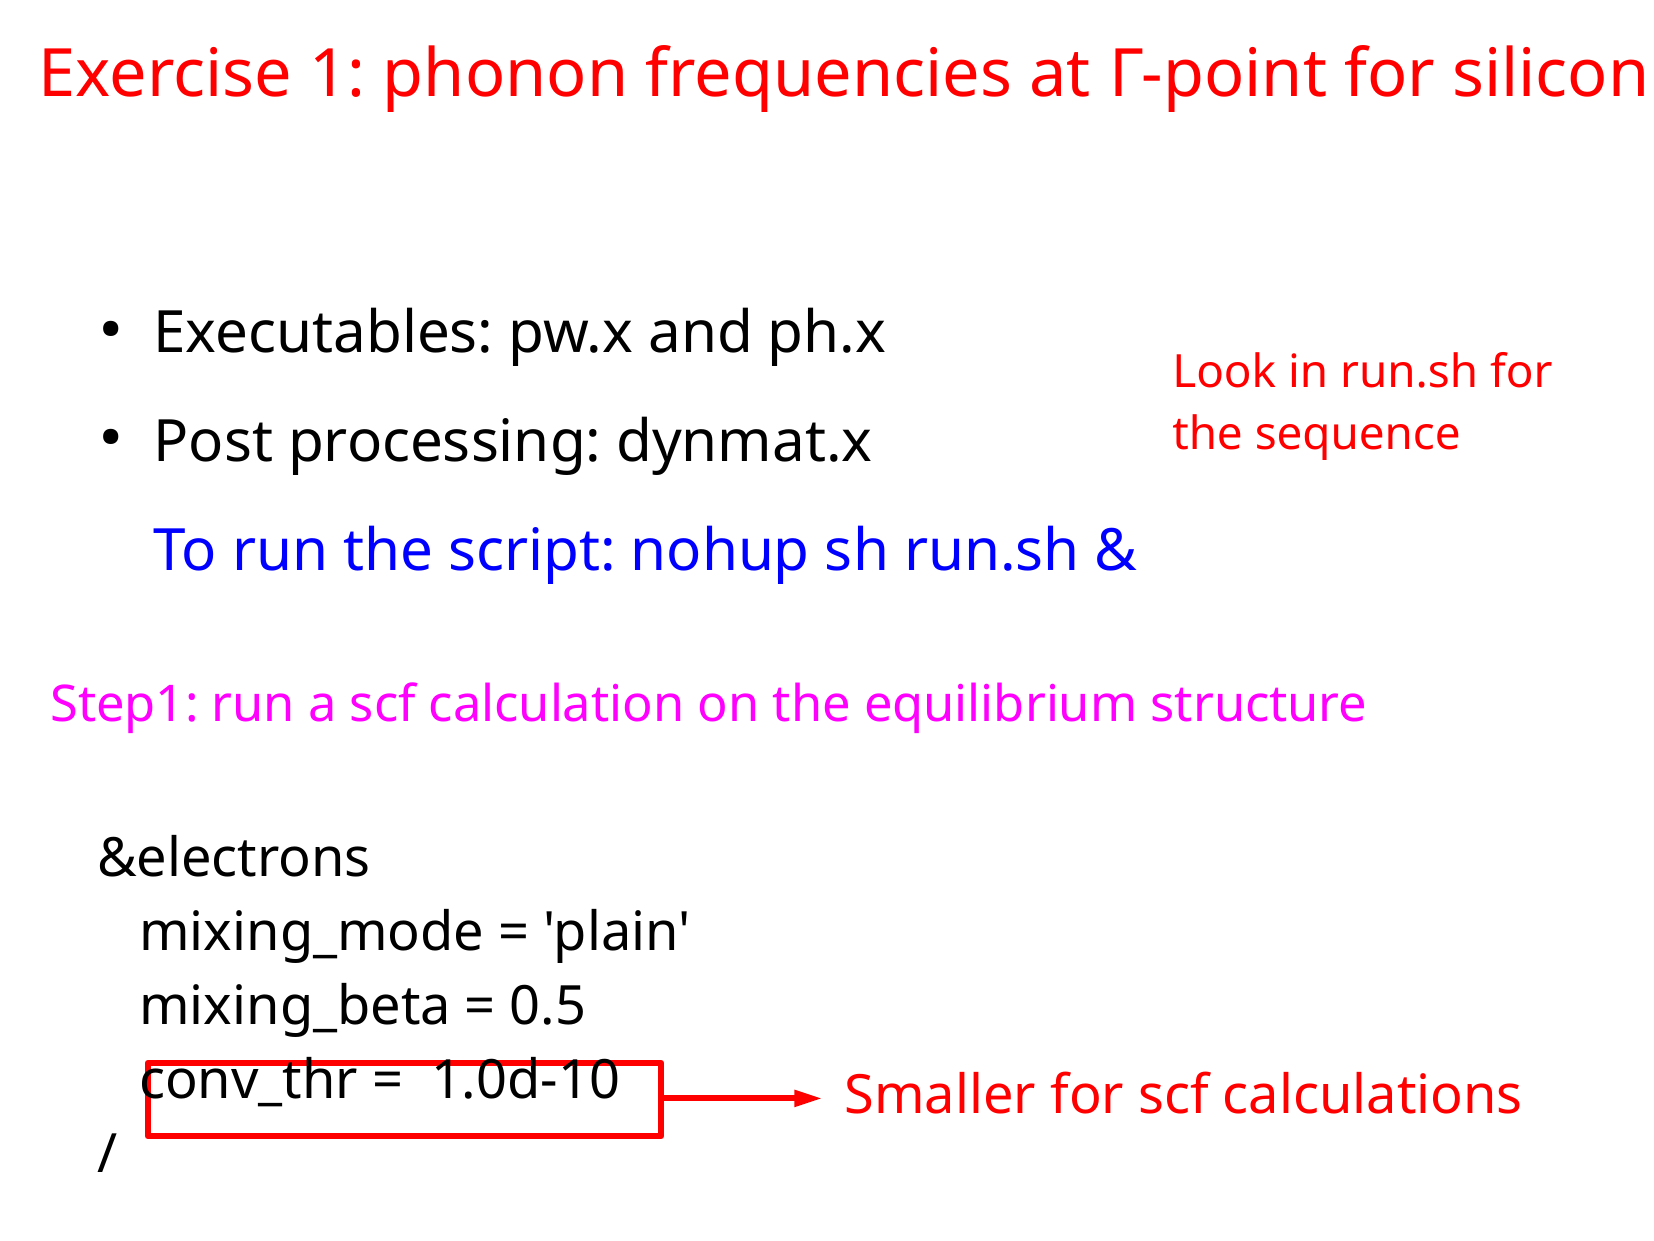

# Exercise 1: phonon frequencies at Γ-point for silicon
Executables: pw.x and ph.x
Post processing: dynmat.x
To run the script: nohup sh run.sh &
Look in run.sh for
the sequence
Step1: run a scf calculation on the equilibrium structure
 &electrons
 mixing_mode = 'plain'
 mixing_beta = 0.5
 conv_thr = 1.0d-10
 /
Smaller for scf calculations